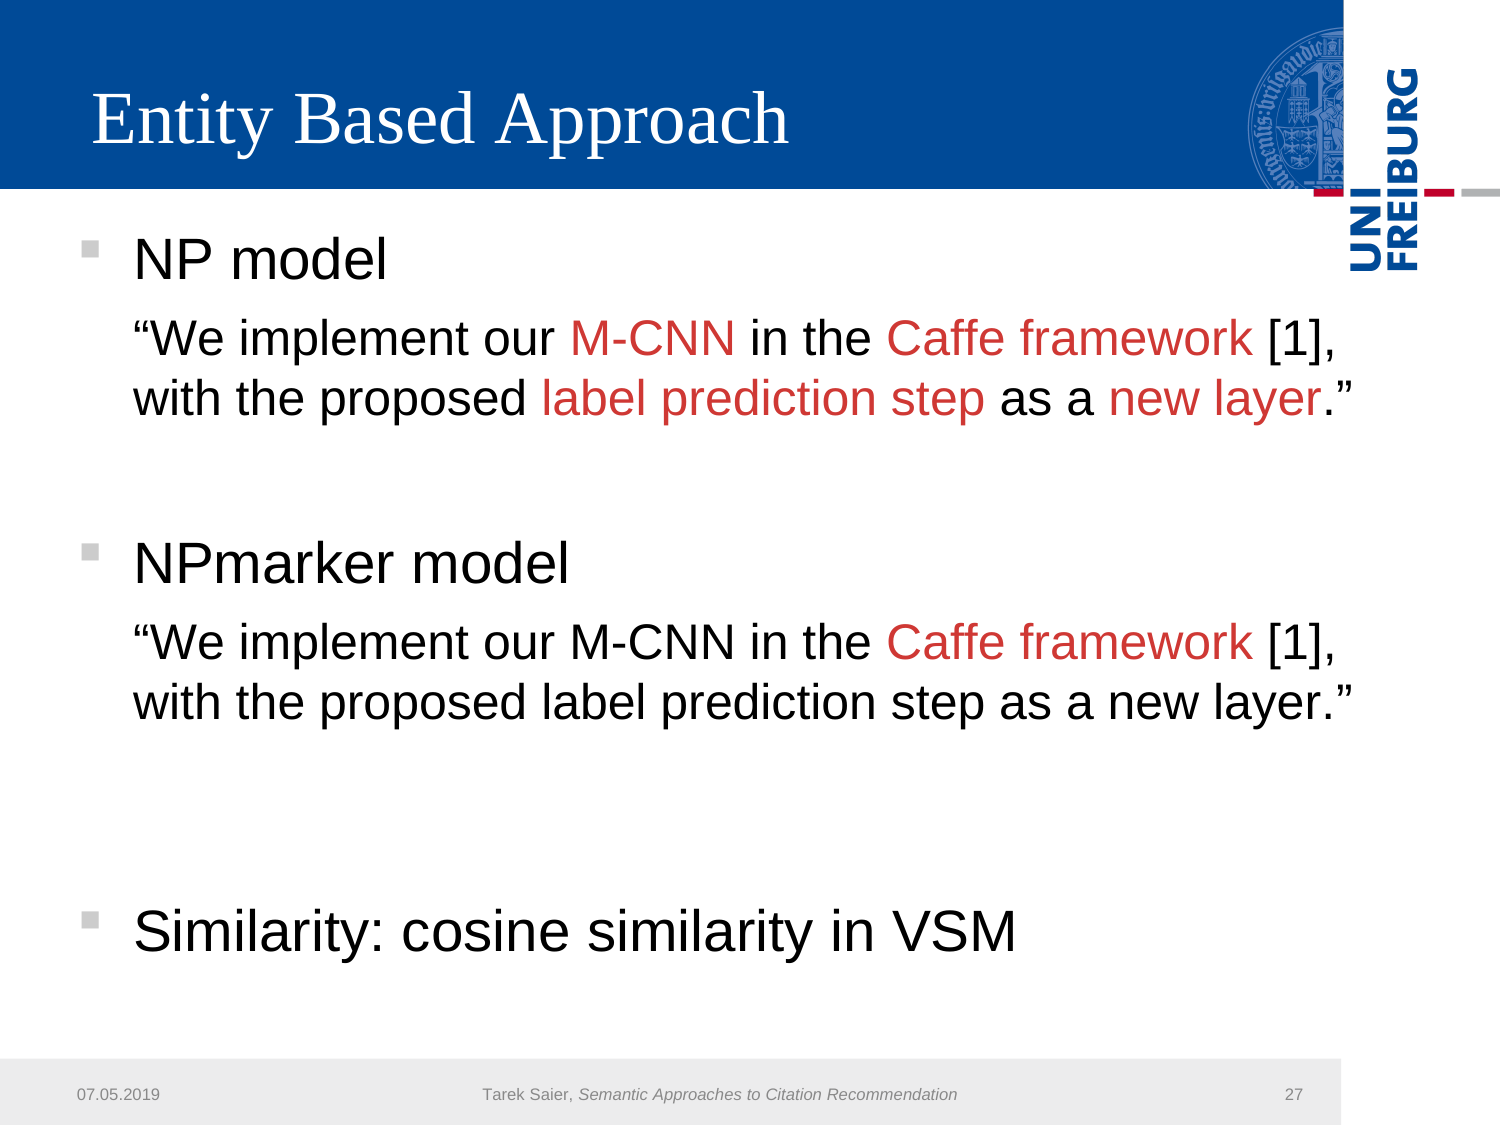

# Entity Based Approach
NP model
“We implement our M-CNN in the Caffe framework [1], with the proposed label prediction step as a new layer.”
NPmarker model
“We implement our M-CNN in the Caffe framework [1], with the proposed label prediction step as a new layer.”
Similarity: cosine similarity in VSM
Präsentationstitel
27